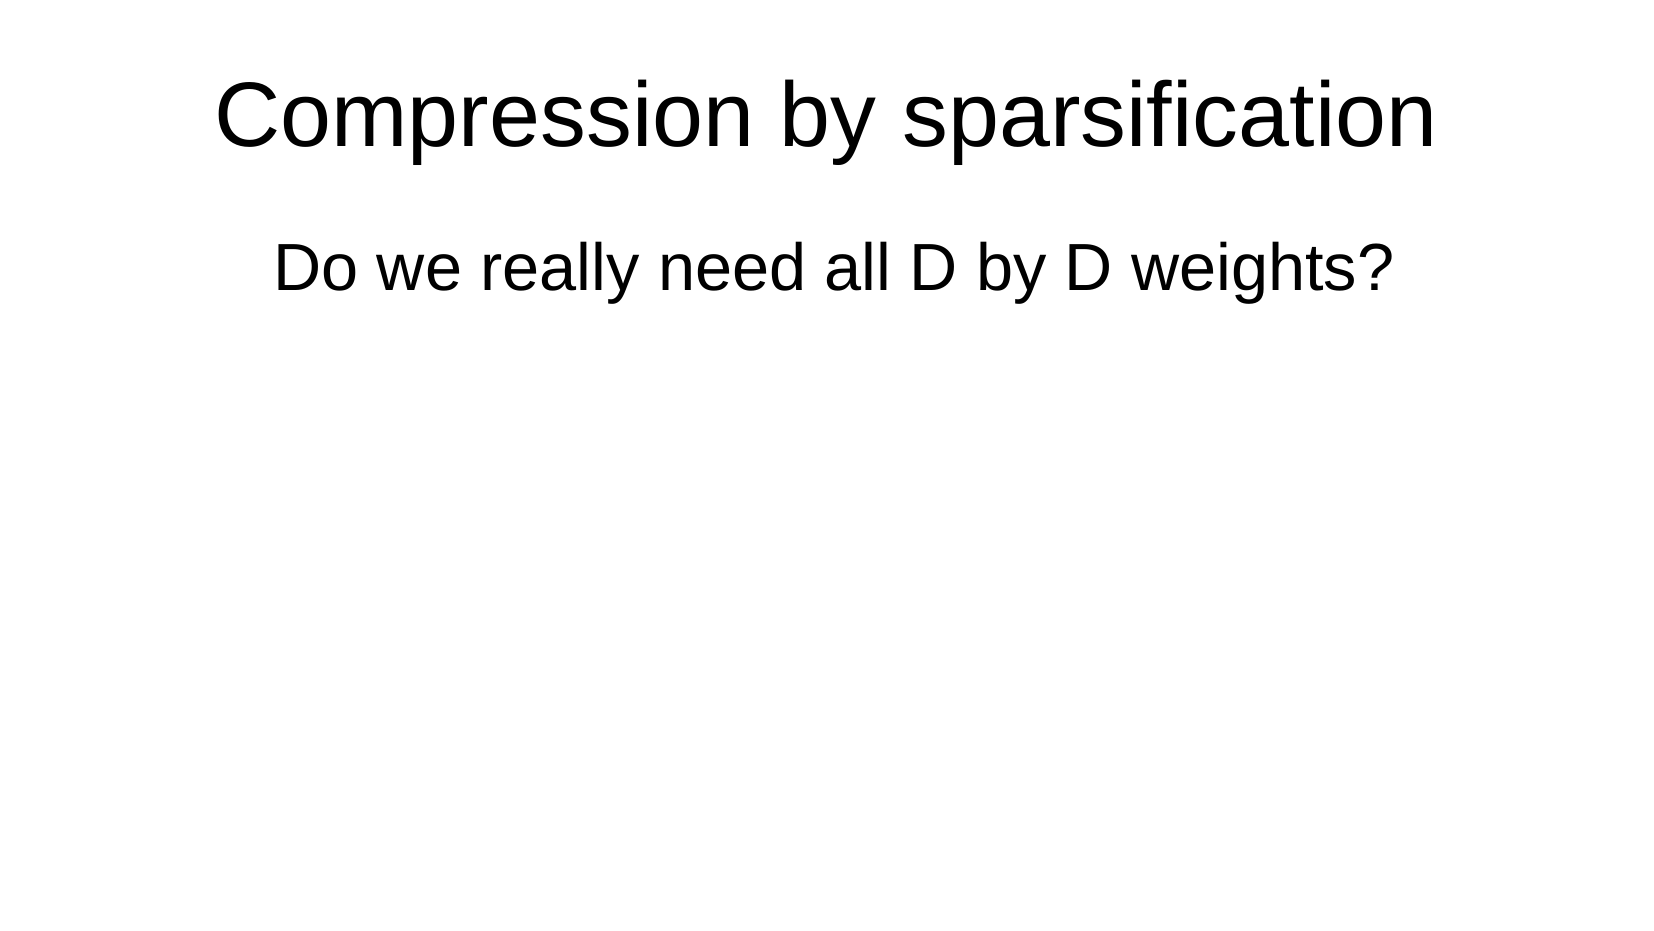

# Compression by sparsification
Do we really need all D by D weights?